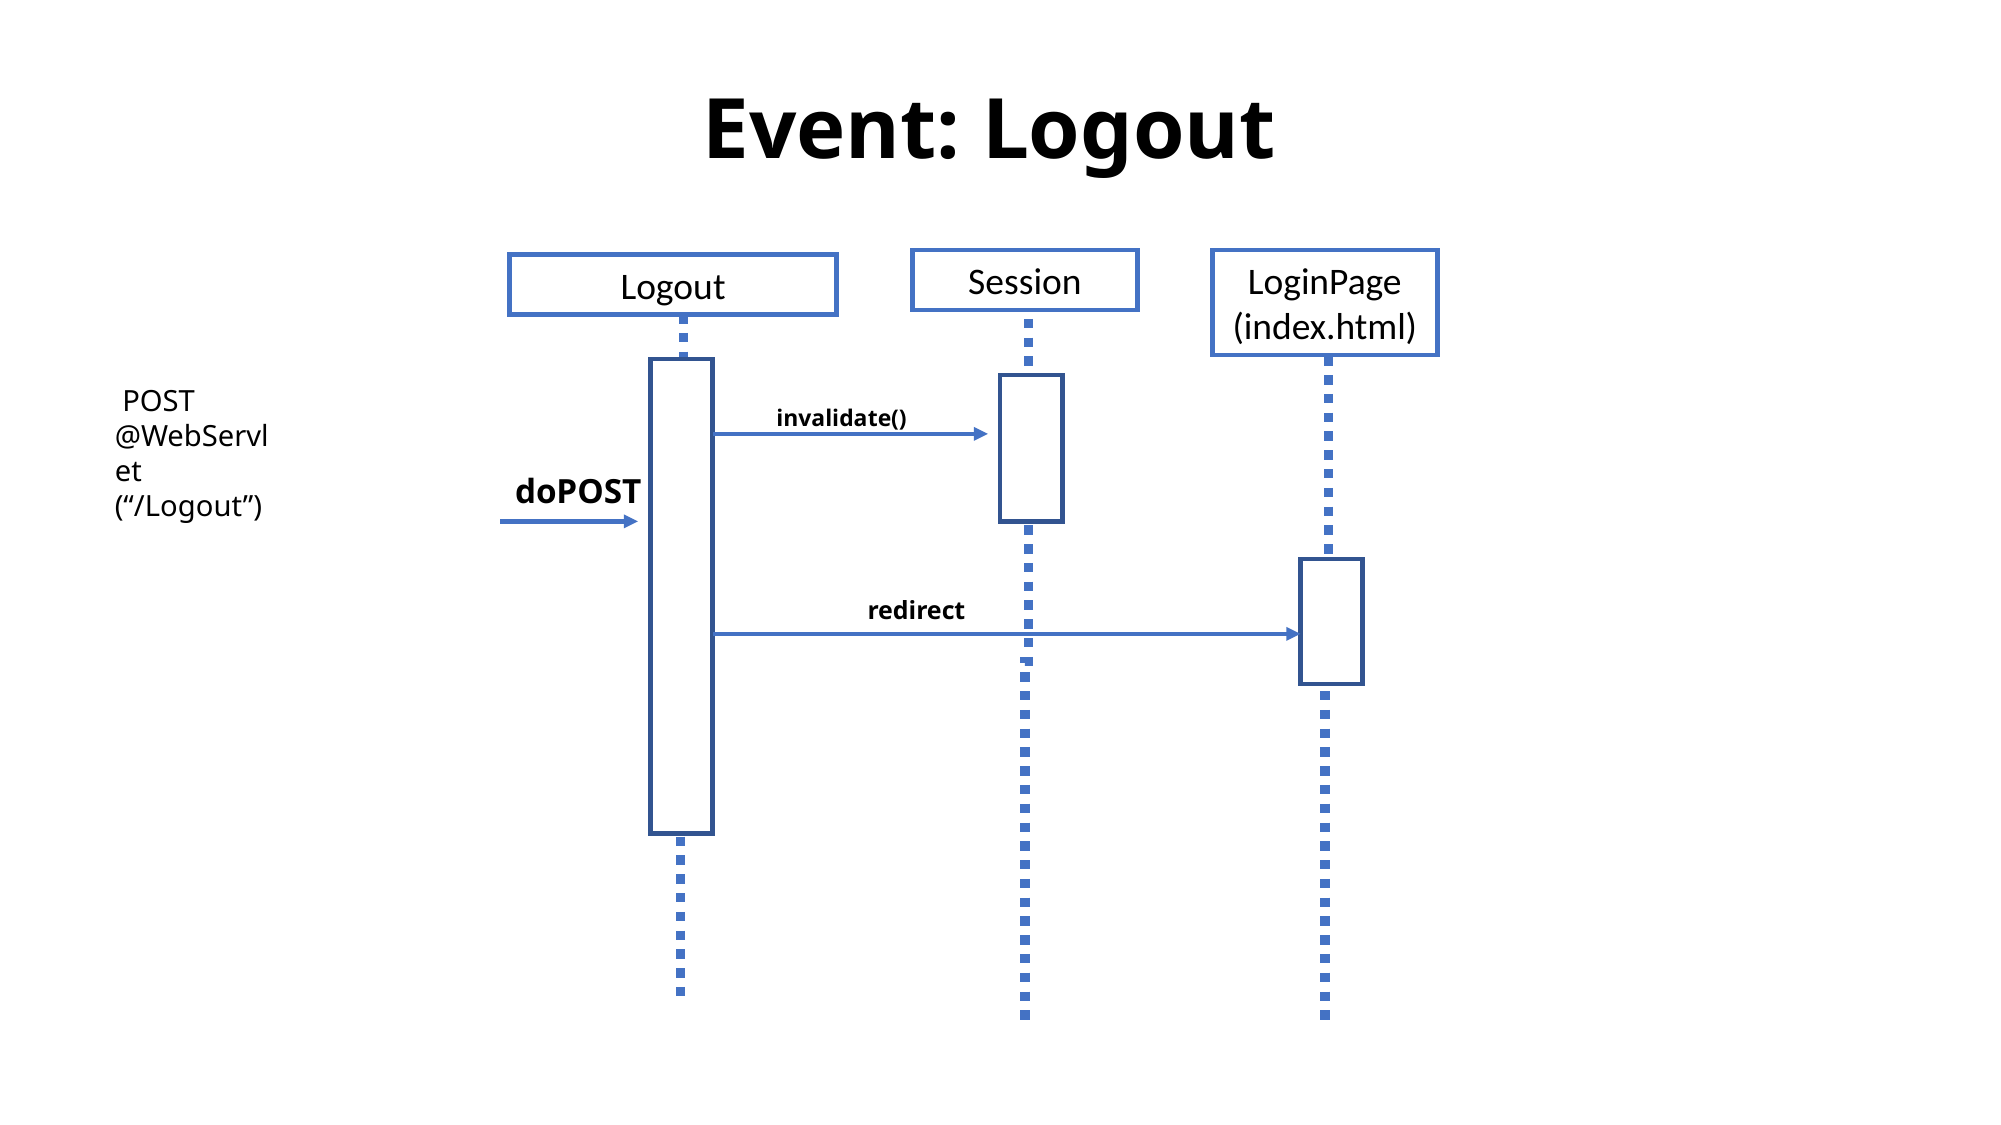

# Event: Logout
Session
LoginPage
(index.html)
Logout
 POST
@WebServlet
(“/Logout”)
invalidate()
doPOST
redirect